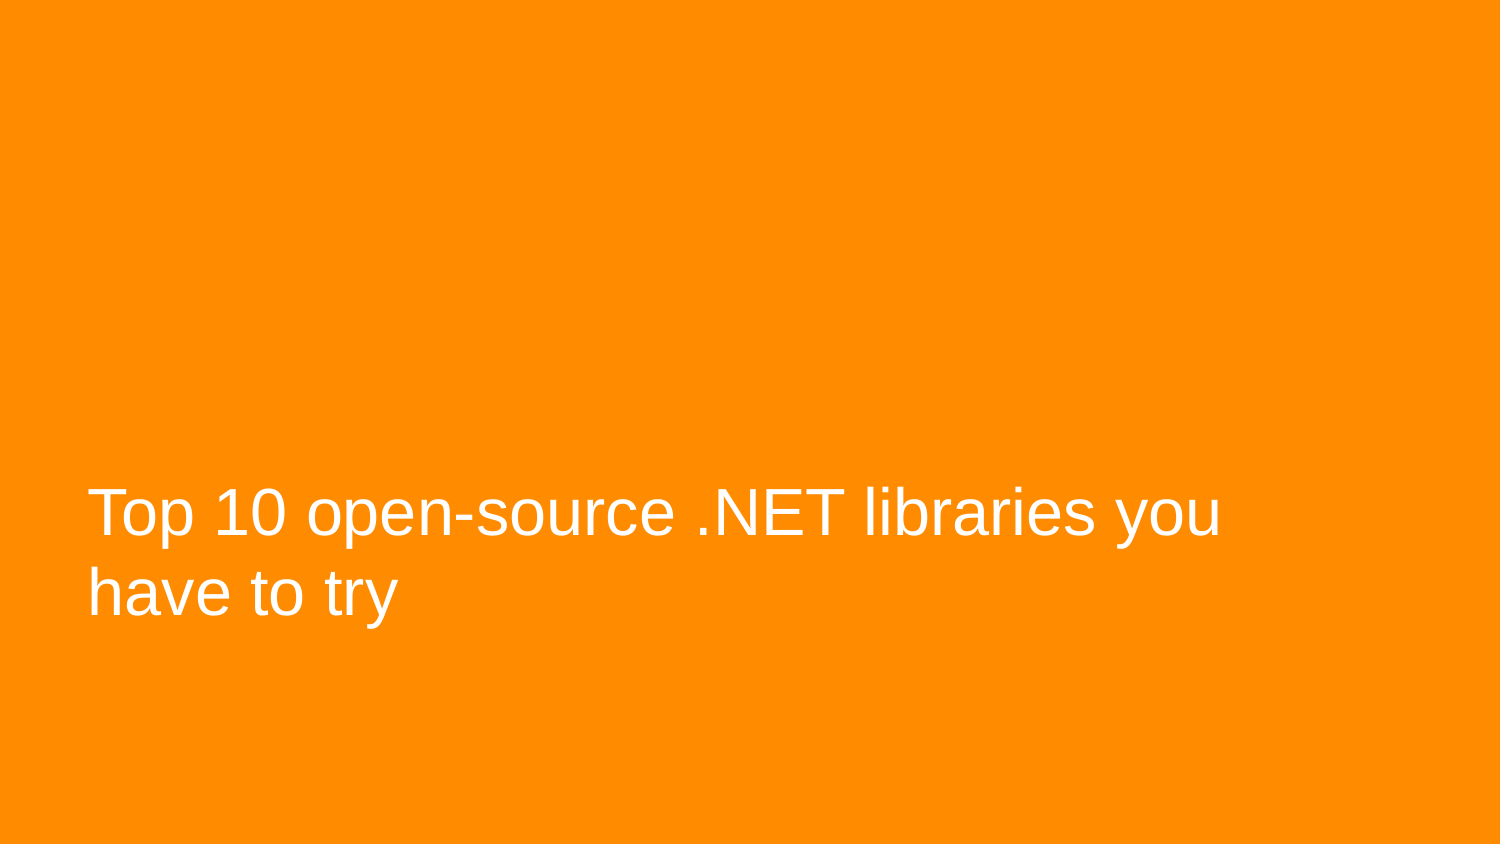

Top 10 open-source .NET libraries you have to try